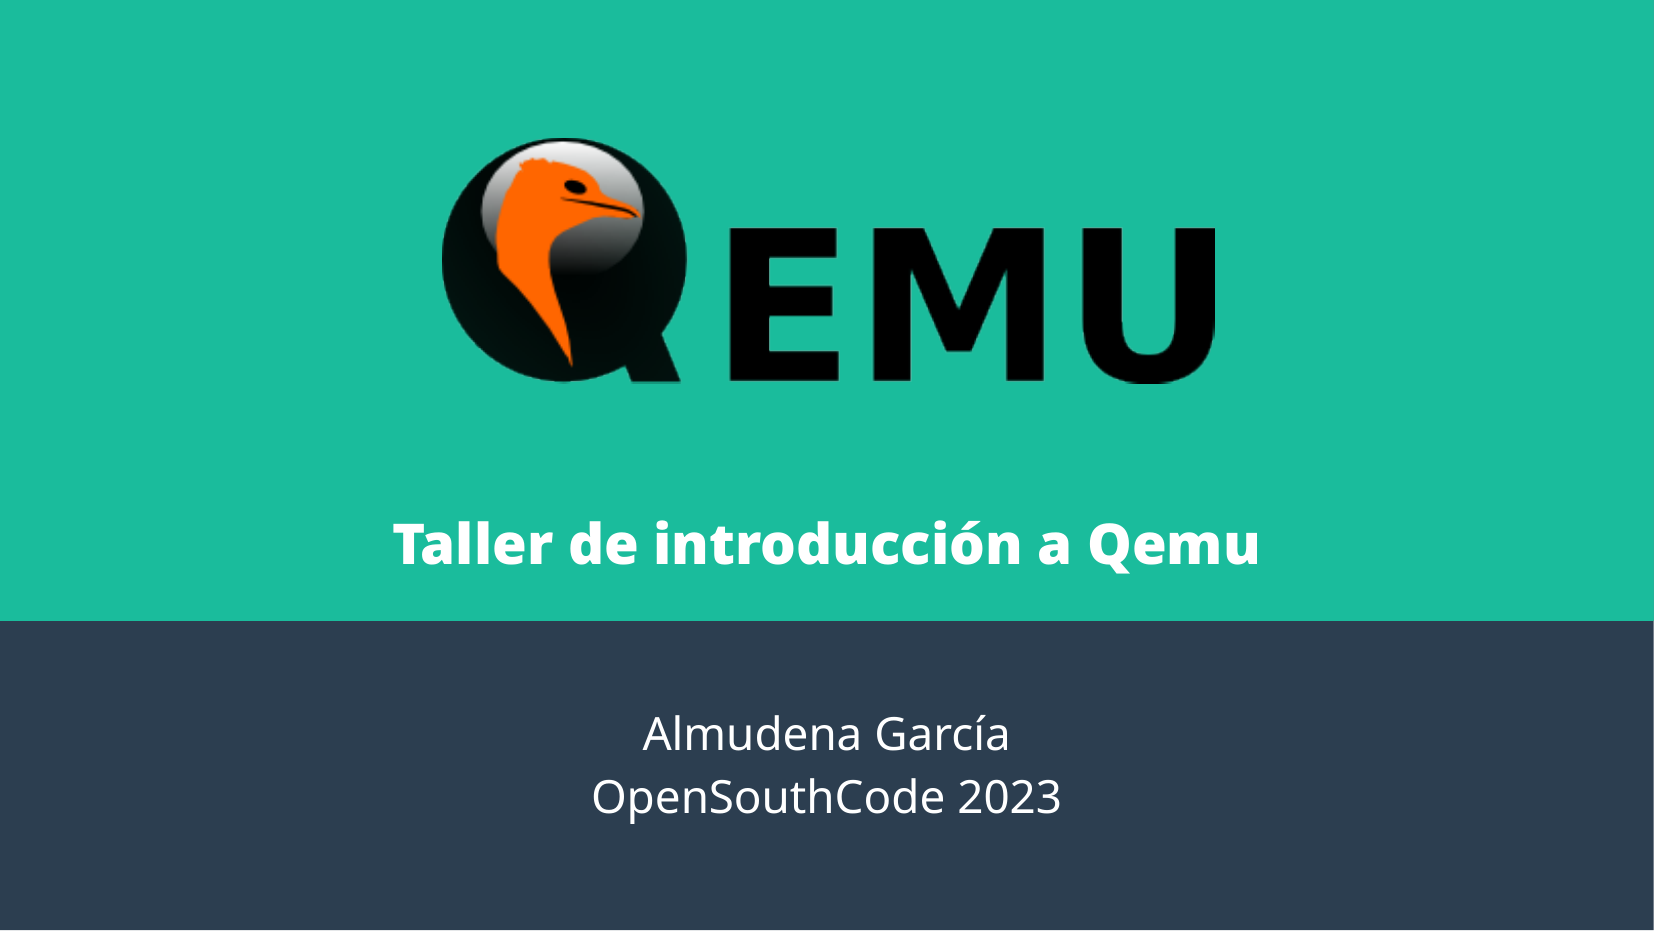

# Taller de introducción a Qemu
Almudena García
OpenSouthCode 2023